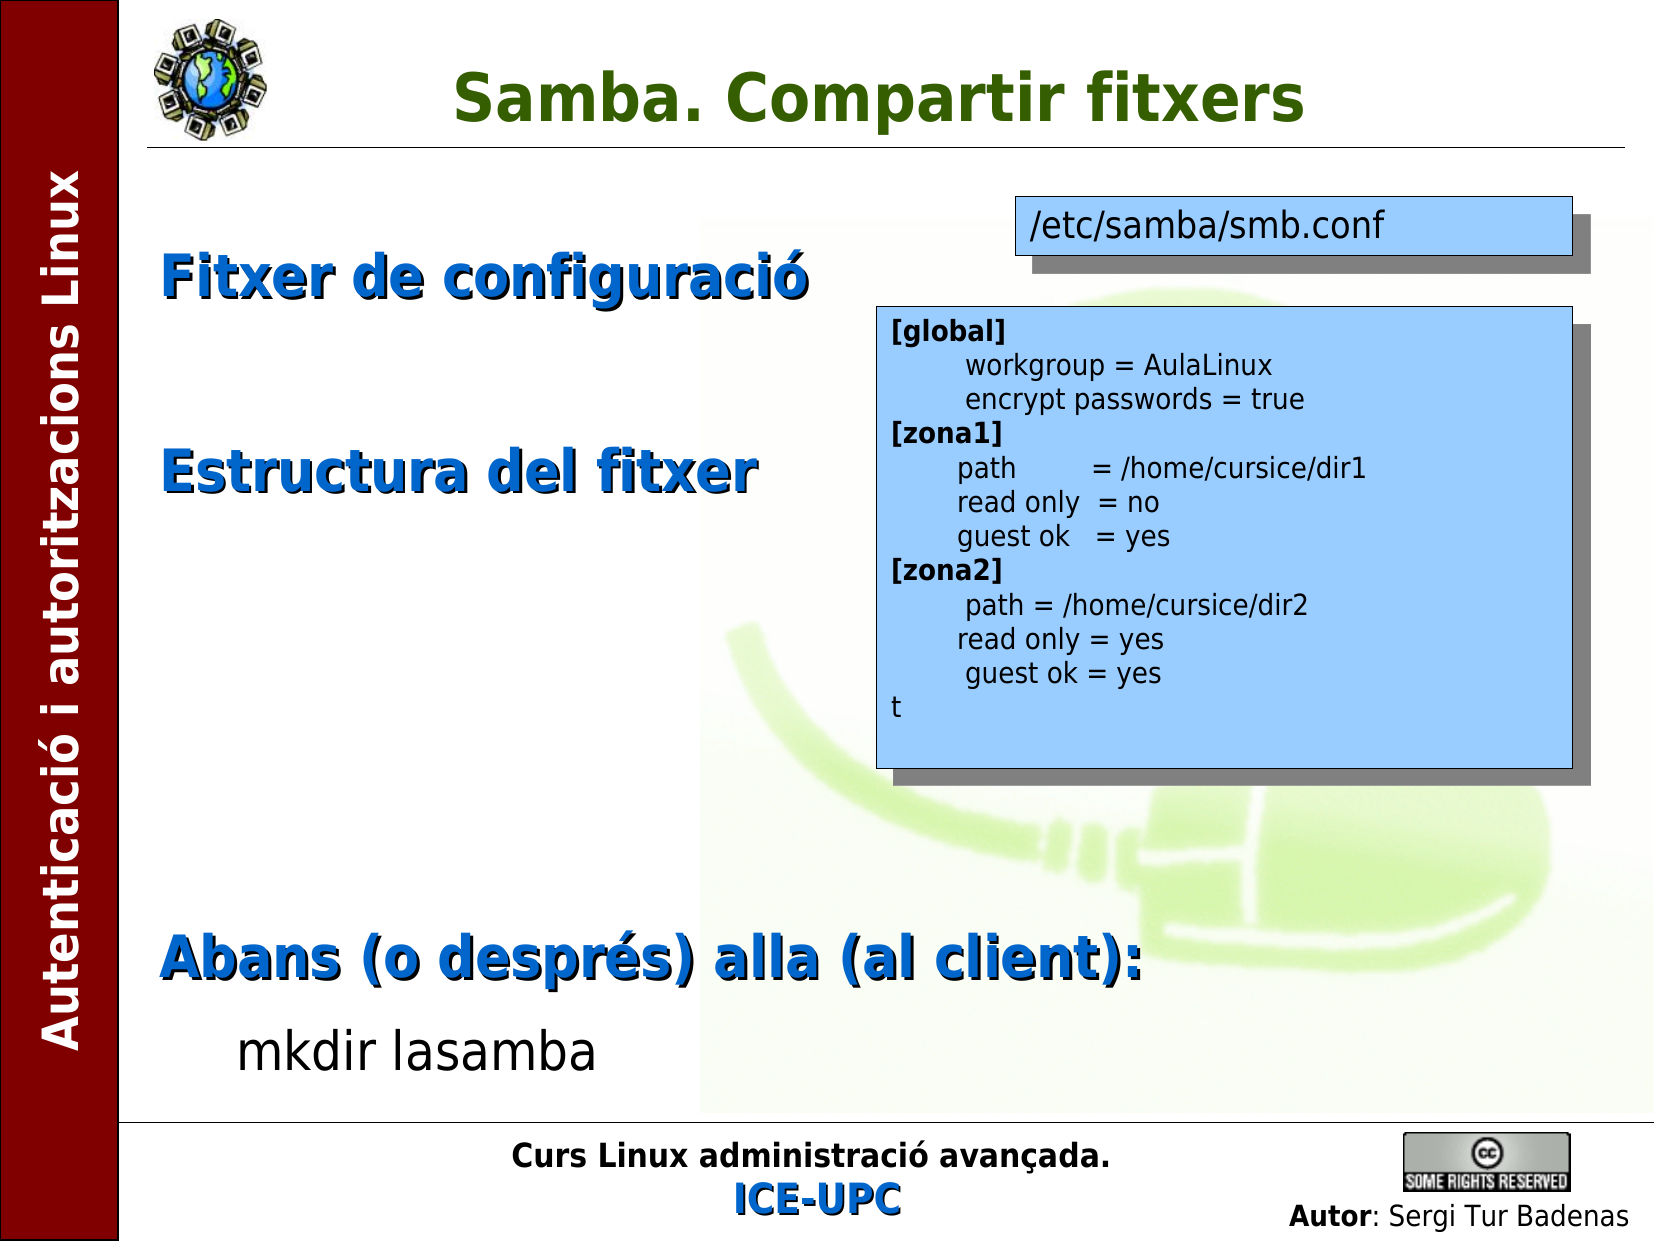

# Samba. Compartir fitxers
/etc/samba/smb.conf
Fitxer de configuració
Estructura del fitxer
Abans (o després) alla (al client):
mkdir lasamba
[global]
	workgroup = AulaLinux
	encrypt passwords = true
[zona1]
 path = /home/cursice/dir1
 read only = no
 guest ok = yes
[zona2]
	path = /home/cursice/dir2
 read only = yes
	guest ok = yes
t